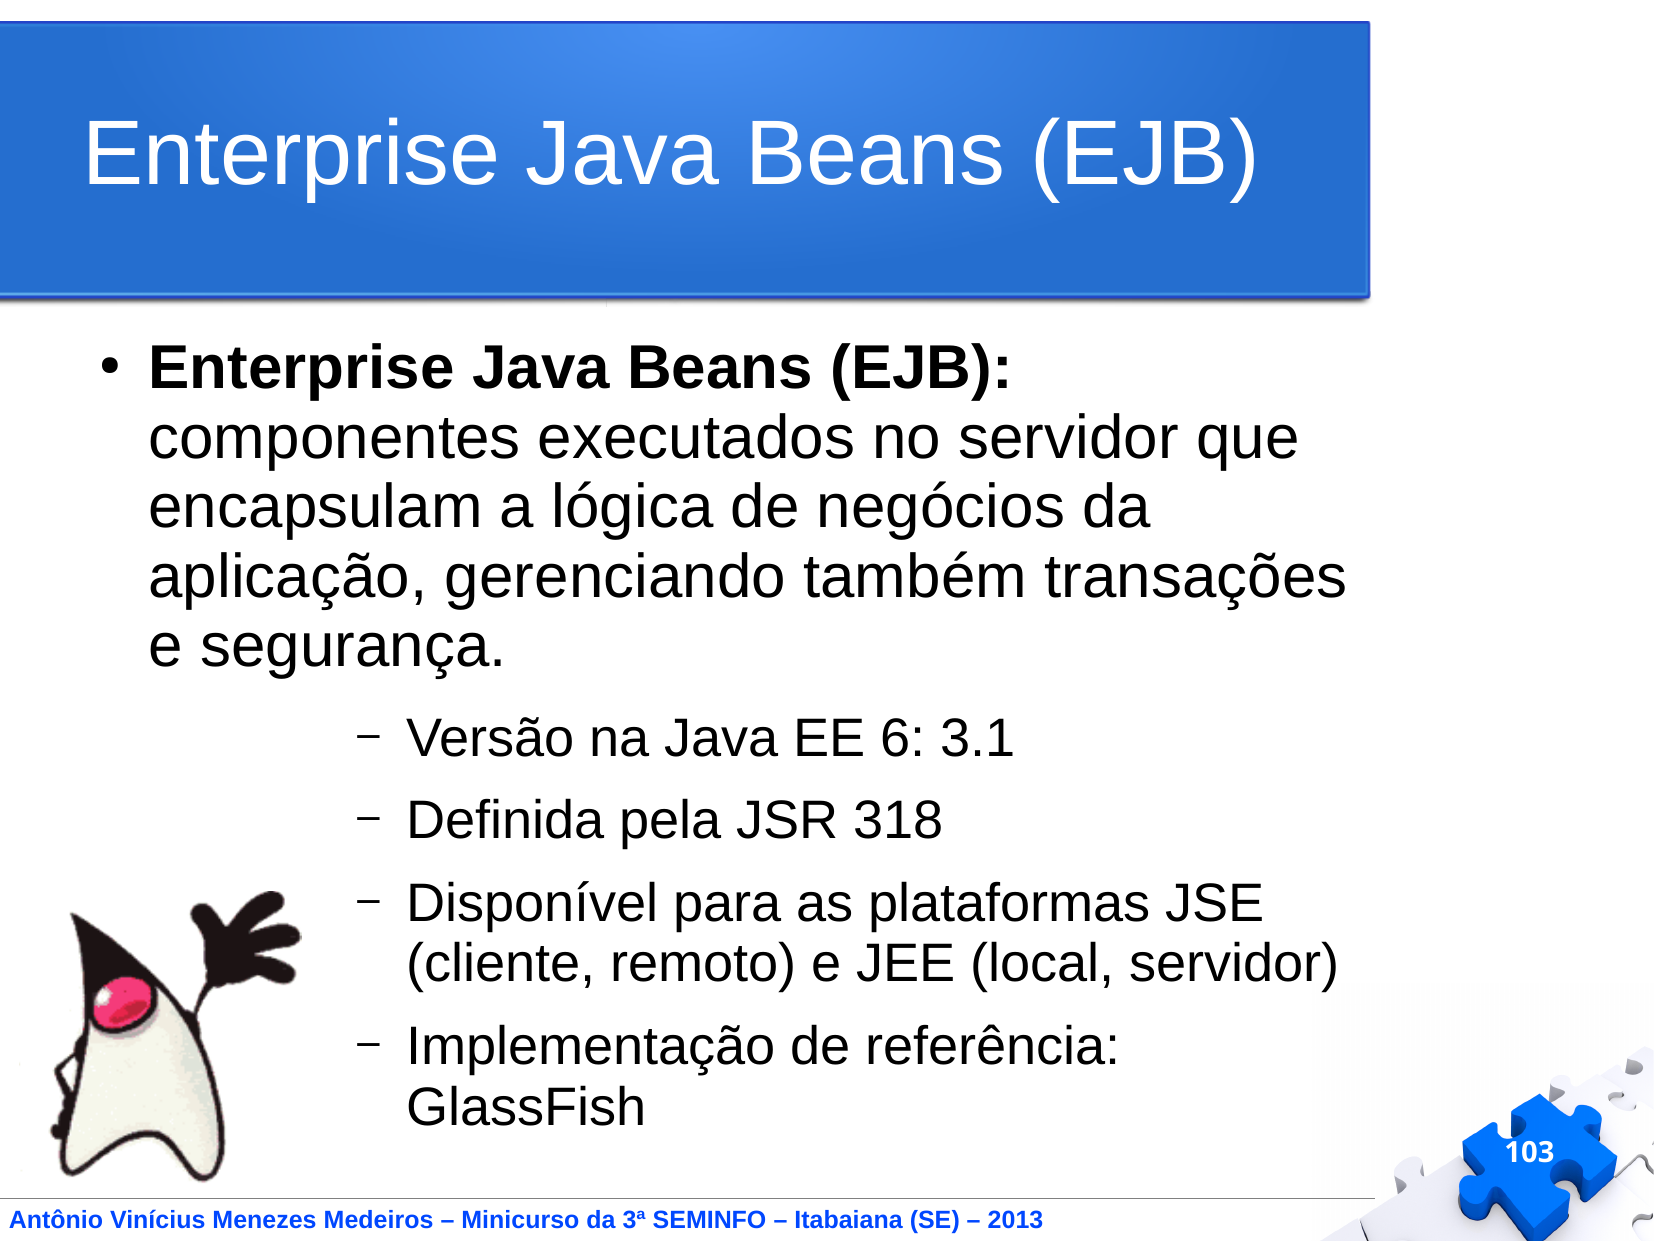

# Enterprise Java Beans (EJB)
Enterprise Java Beans (EJB): componentes executados no servidor que encapsulam a lógica de negócios da aplicação, gerenciando também transações e segurança.
Versão na Java EE 6: 3.1
Definida pela JSR 318
Disponível para as plataformas JSE (cliente, remoto) e JEE (local, servidor)
Implementação de referência: GlassFish
103